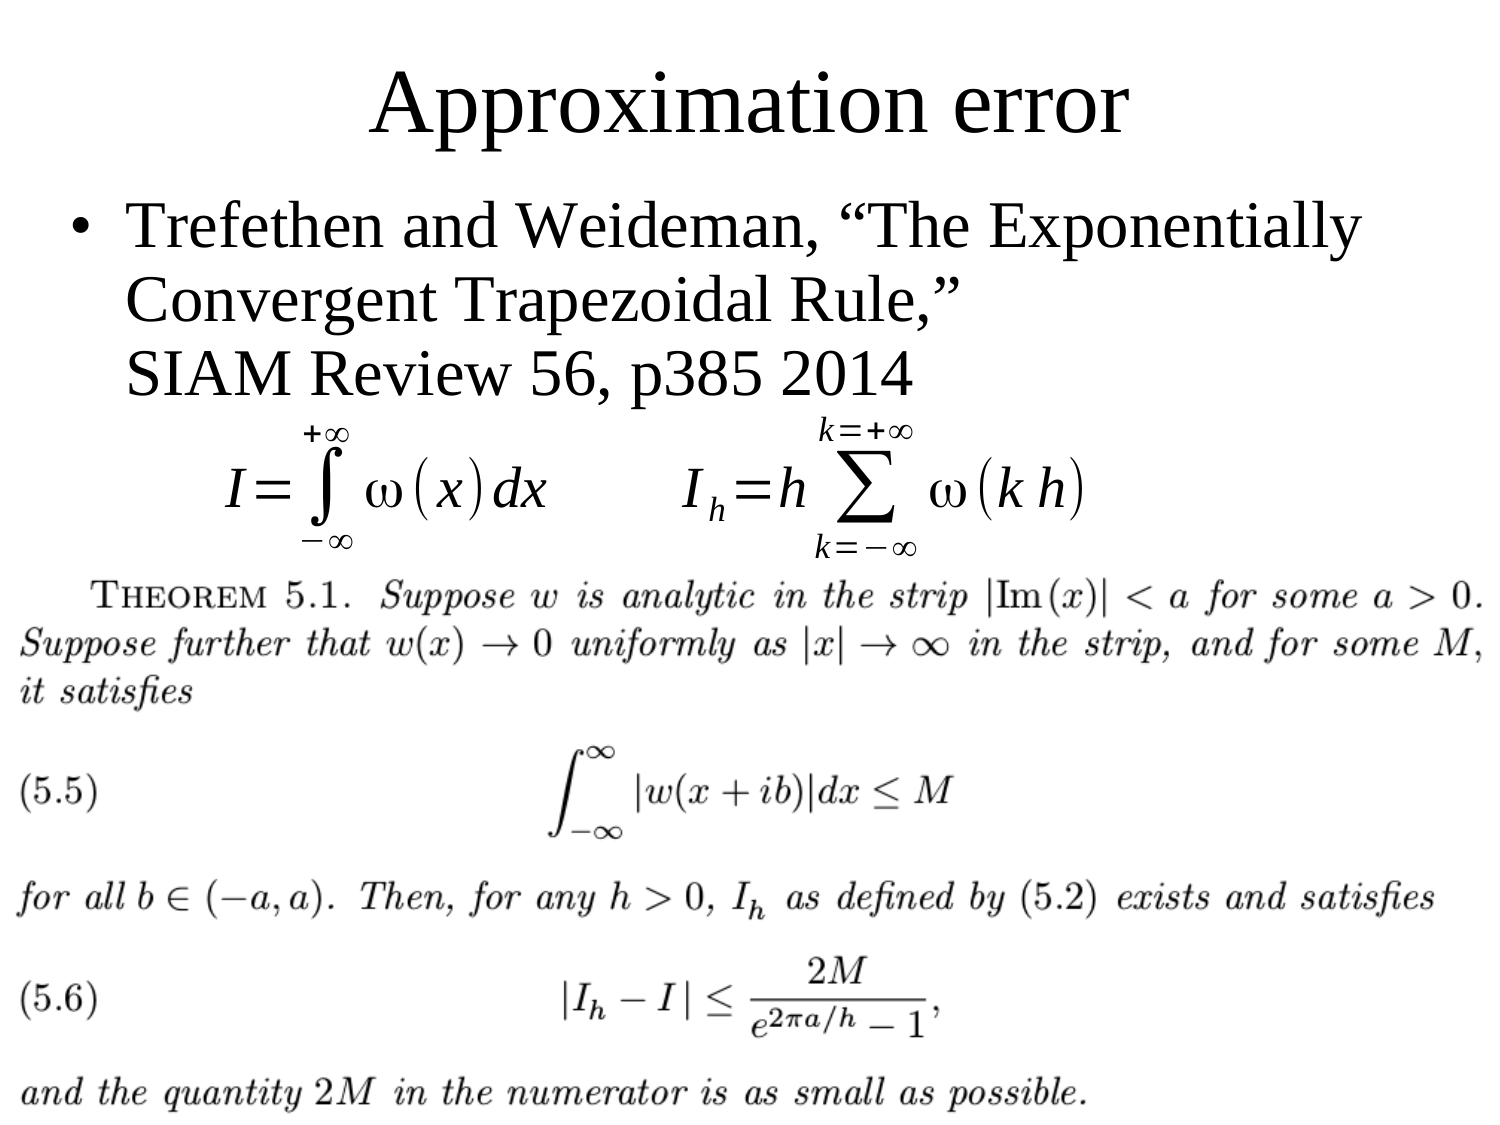

# Approximation error
Trefethen and Weideman, “The Exponentially Convergent Trapezoidal Rule,”
SIAM Review 56, p385 2014